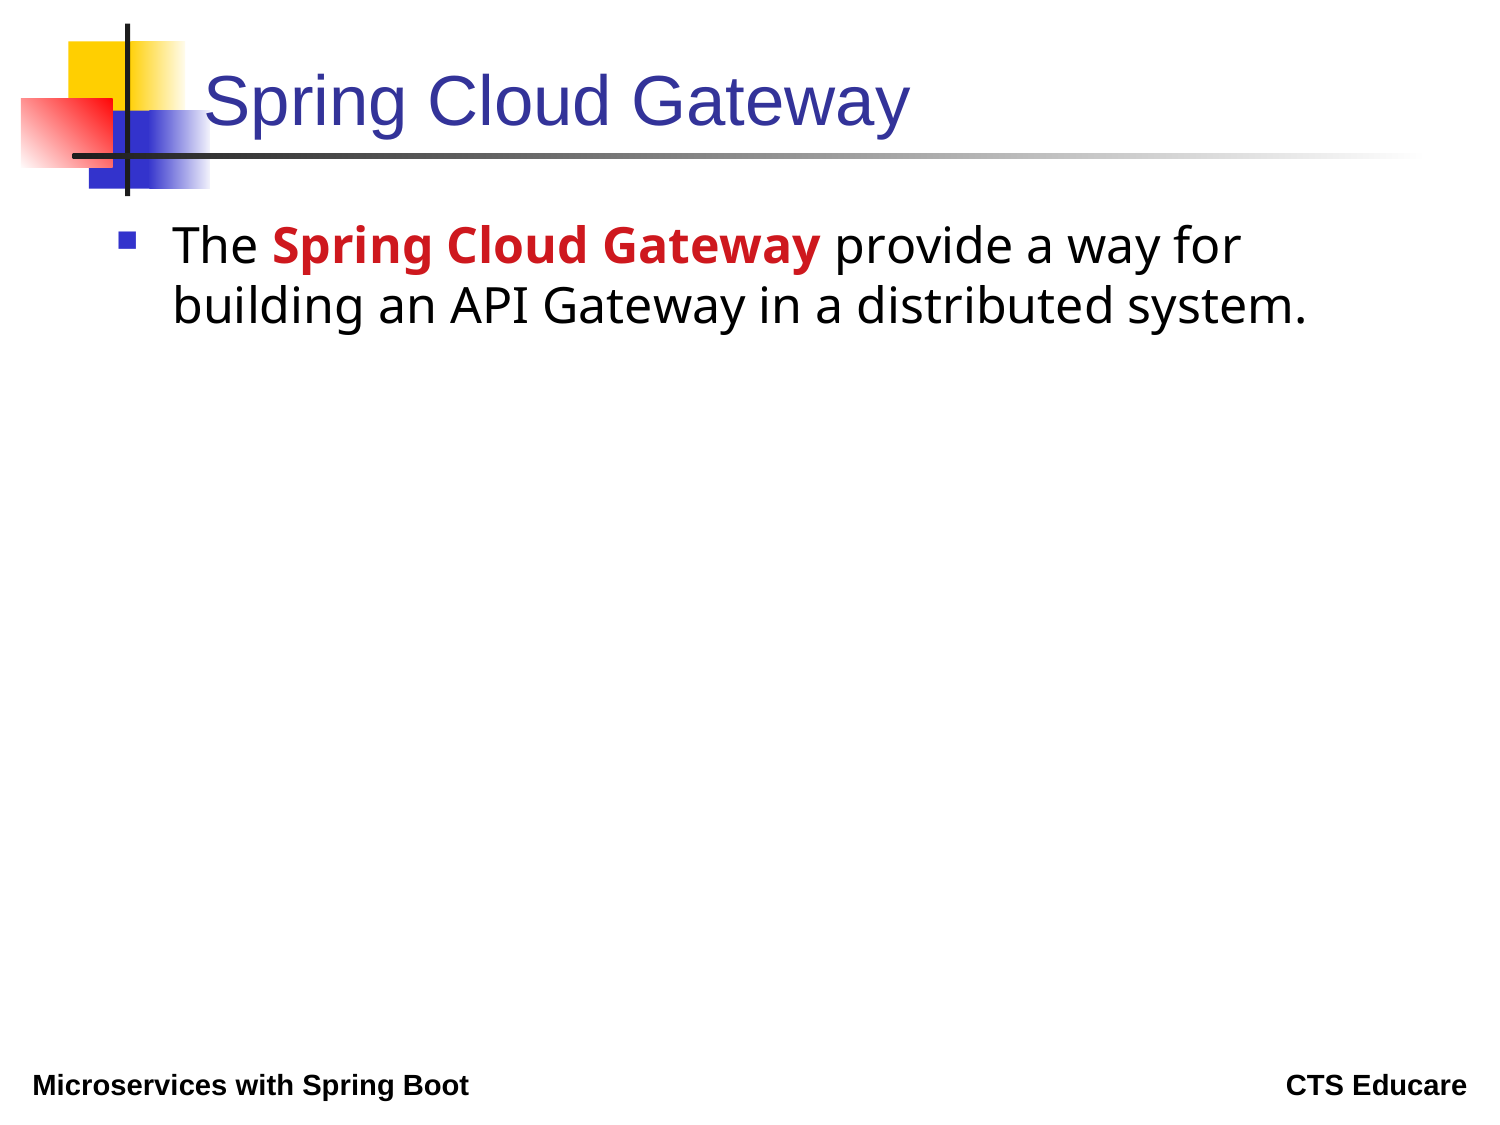

# Spring Cloud Gateway
The Spring Cloud Gateway provide a way for building an API Gateway in a distributed system.